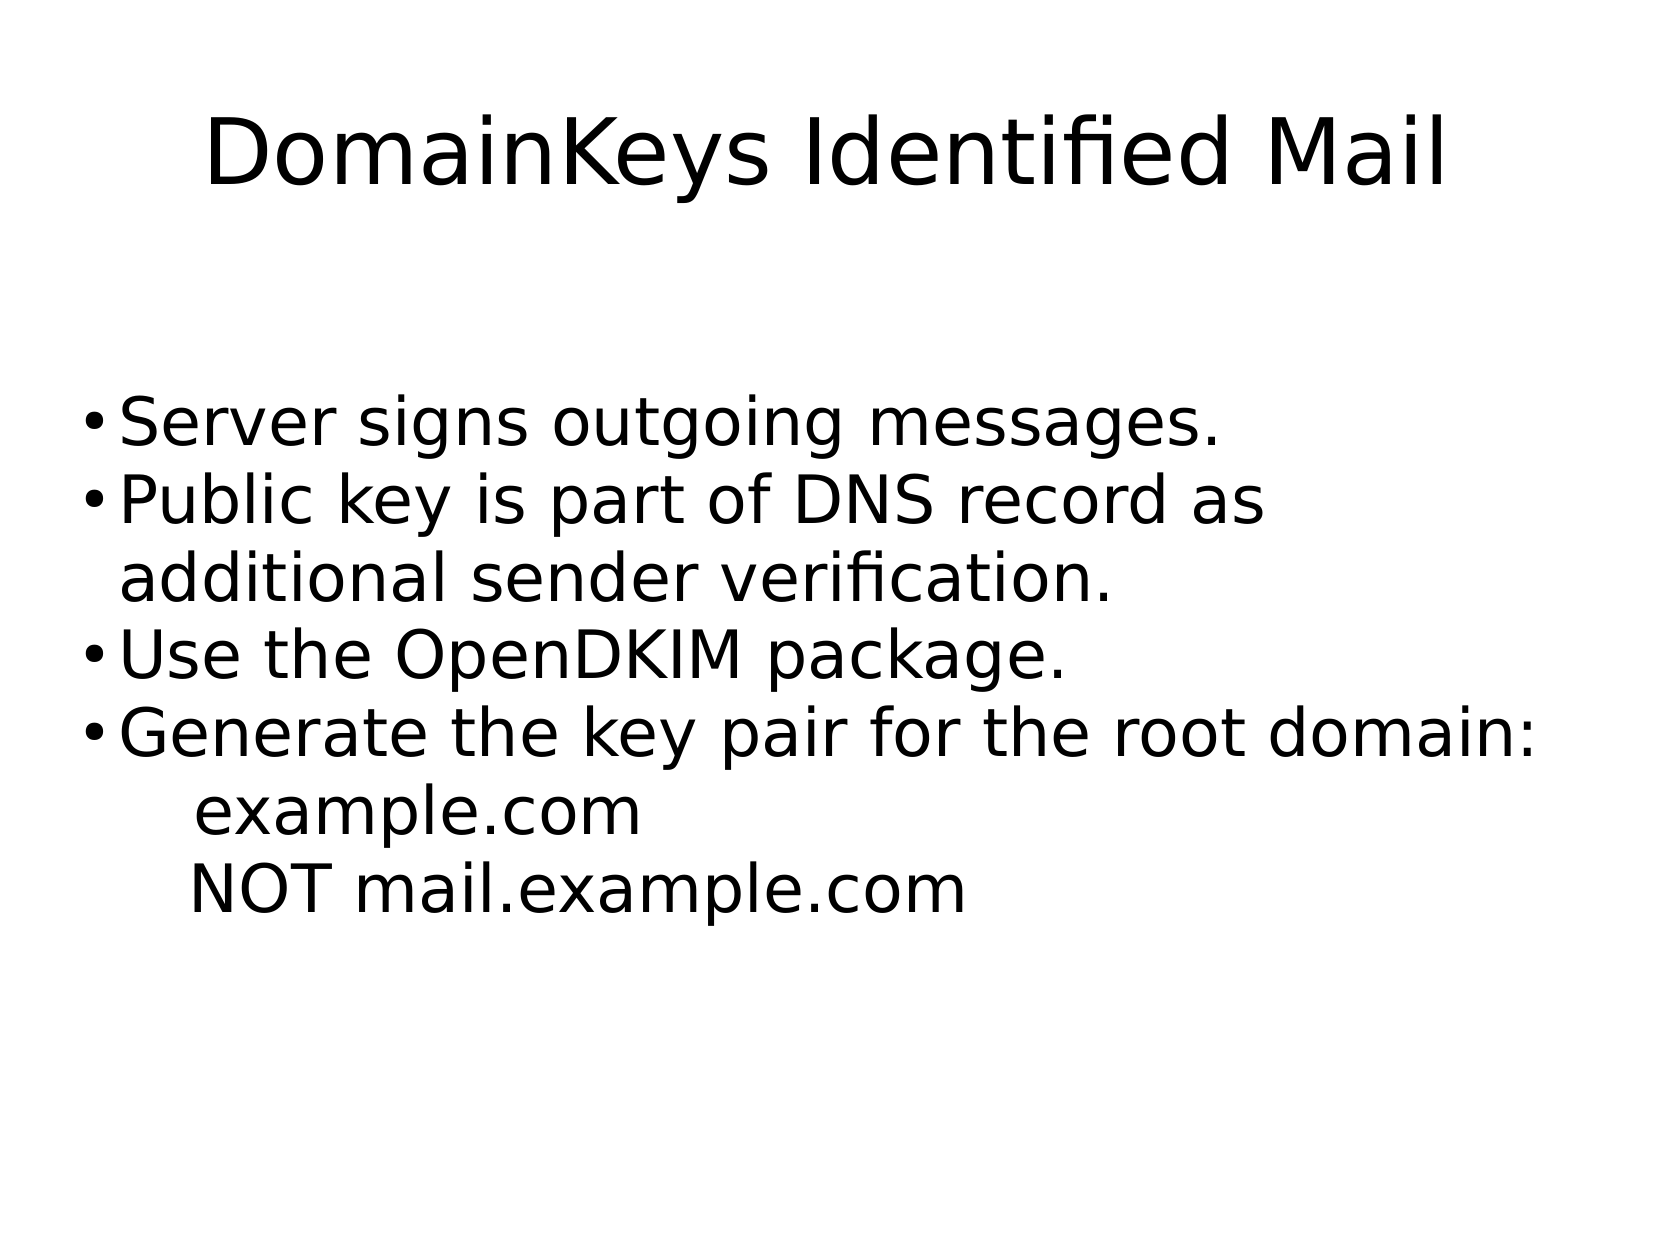

# DomainKeys Identified Mail
Server signs outgoing messages.
Public key is part of DNS record as additional sender verification.
Use the OpenDKIM package.
Generate the key pair for the root domain: 	example.com
NOT mail.example.com